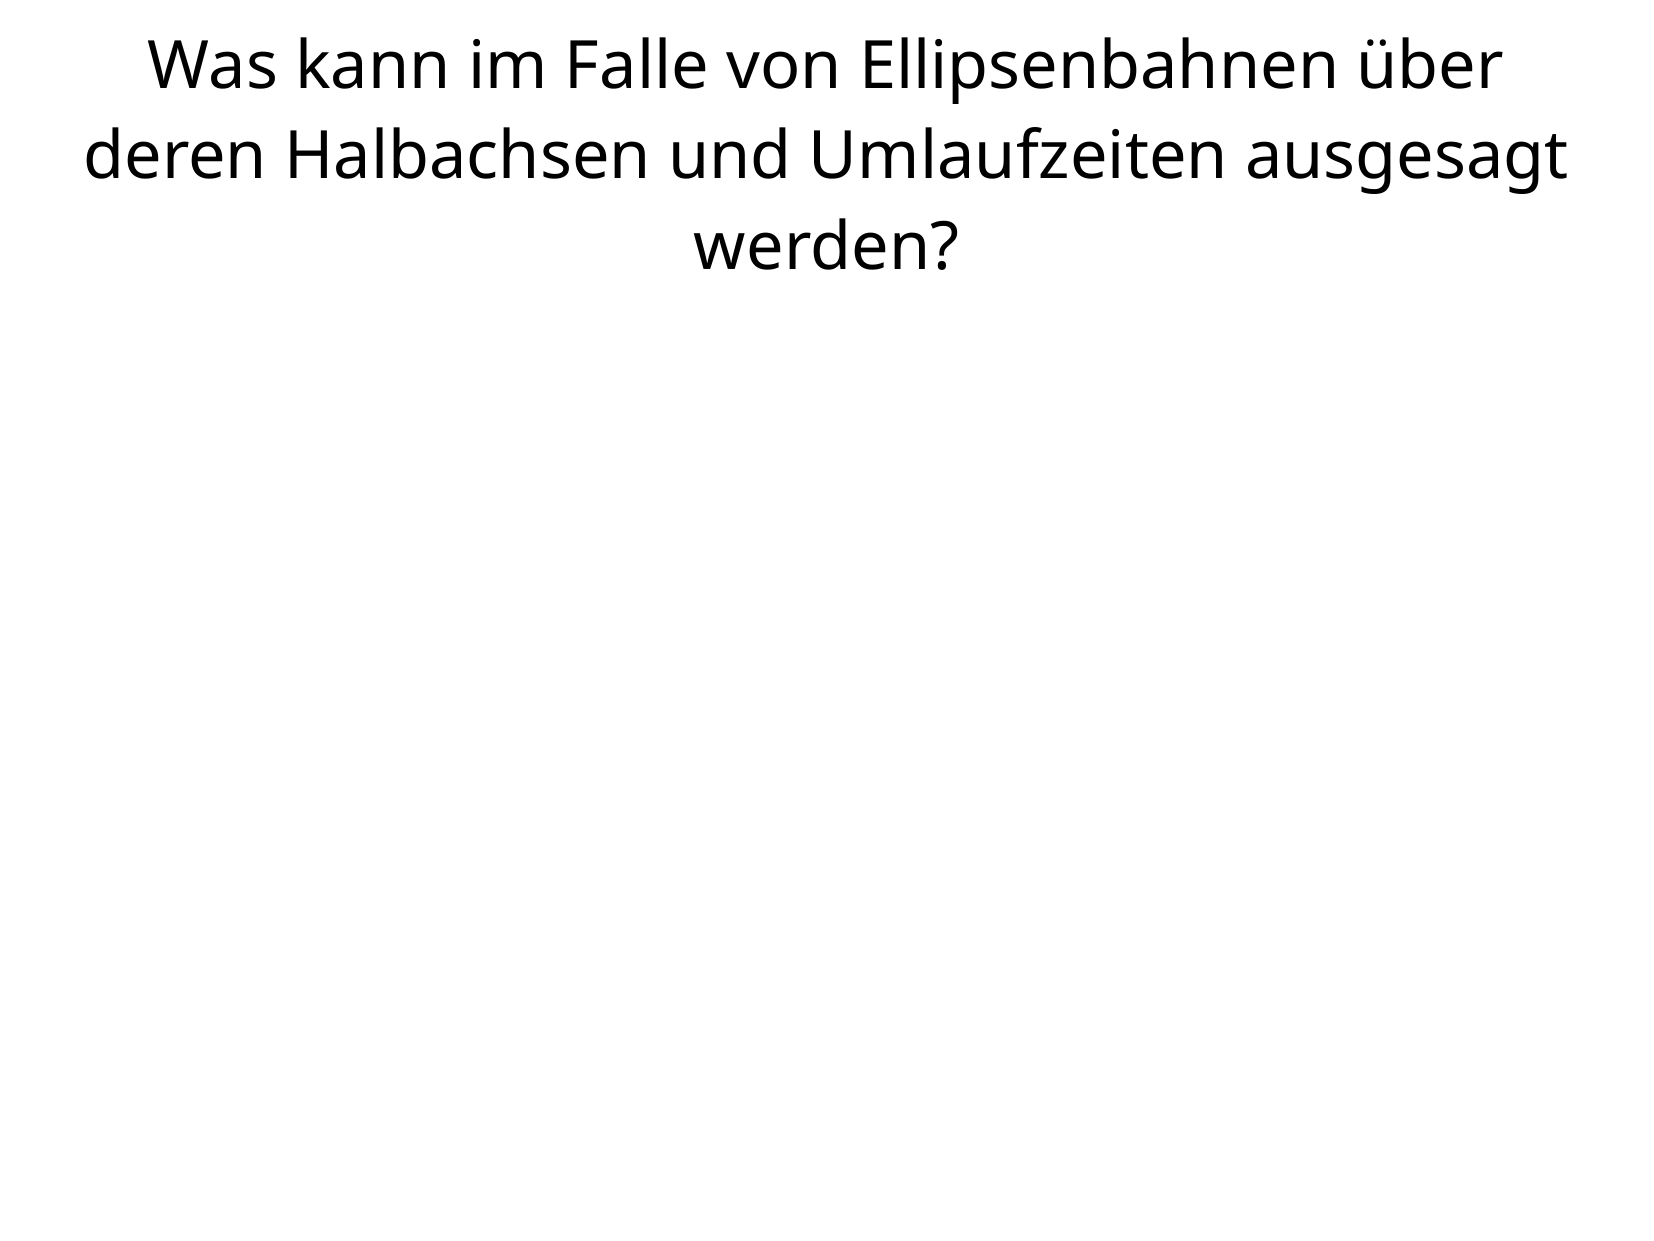

# Was kann im Falle von Ellipsenbahnen über deren Halbachsen und Umlaufzeiten ausgesagt werden?